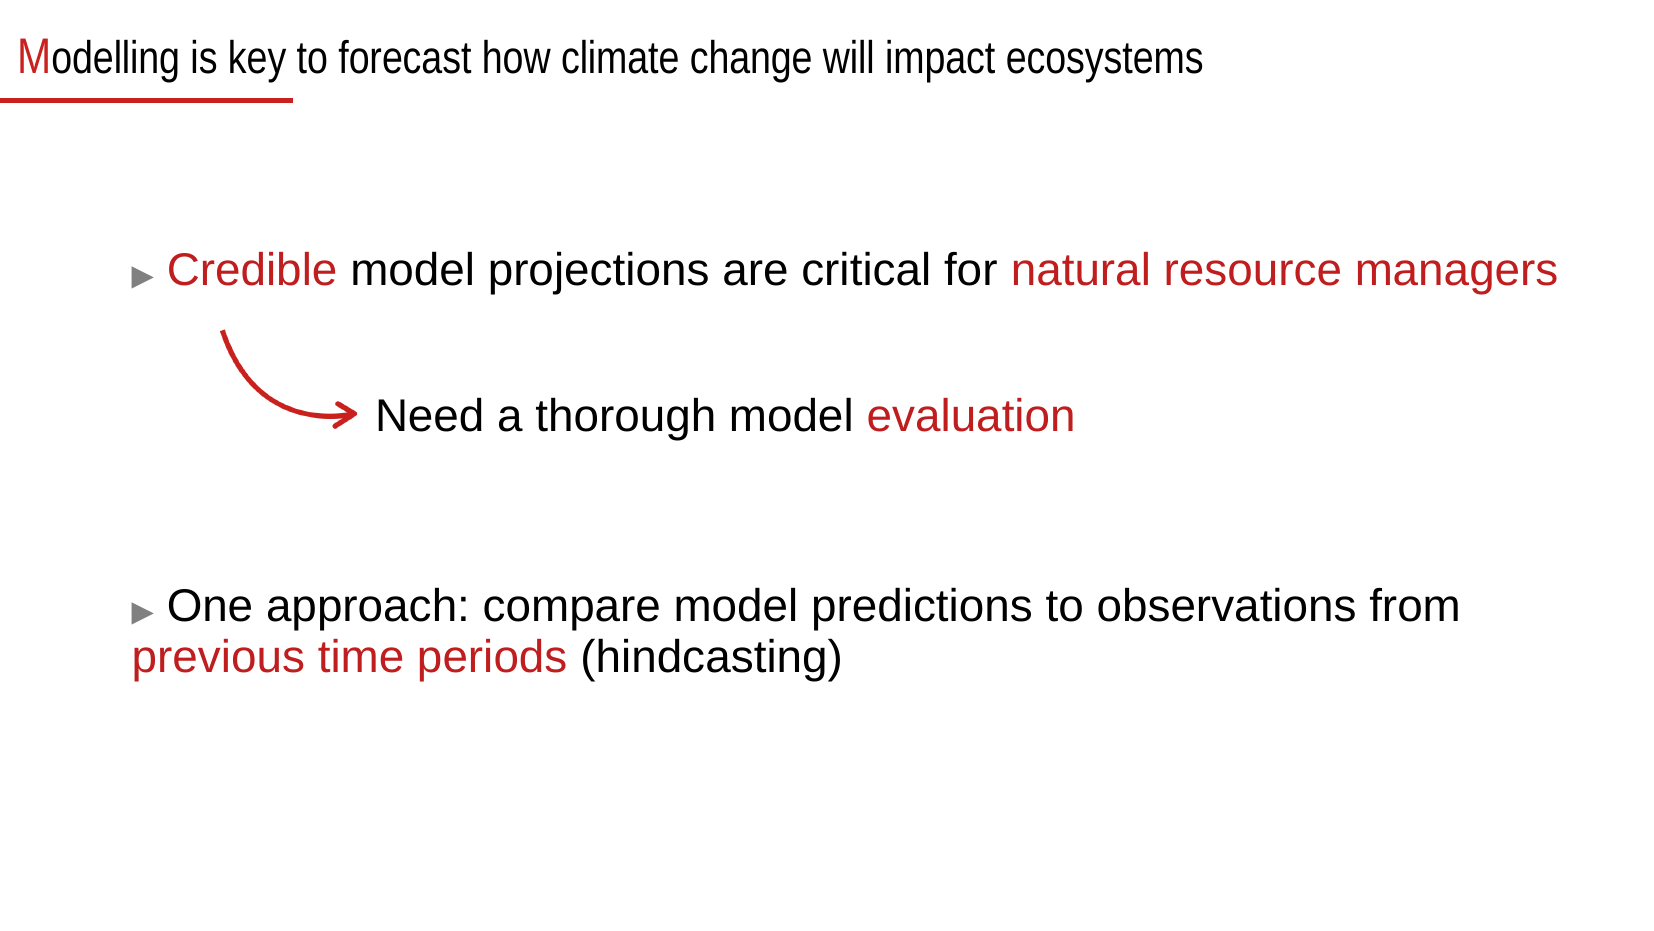

Modelling is key to forecast how climate change will impact ecosystems
▶ Credible model projections are critical for natural resource managers
▶ One approach: compare model predictions to observations from previous time periods (hindcasting)
Need a thorough model evaluation